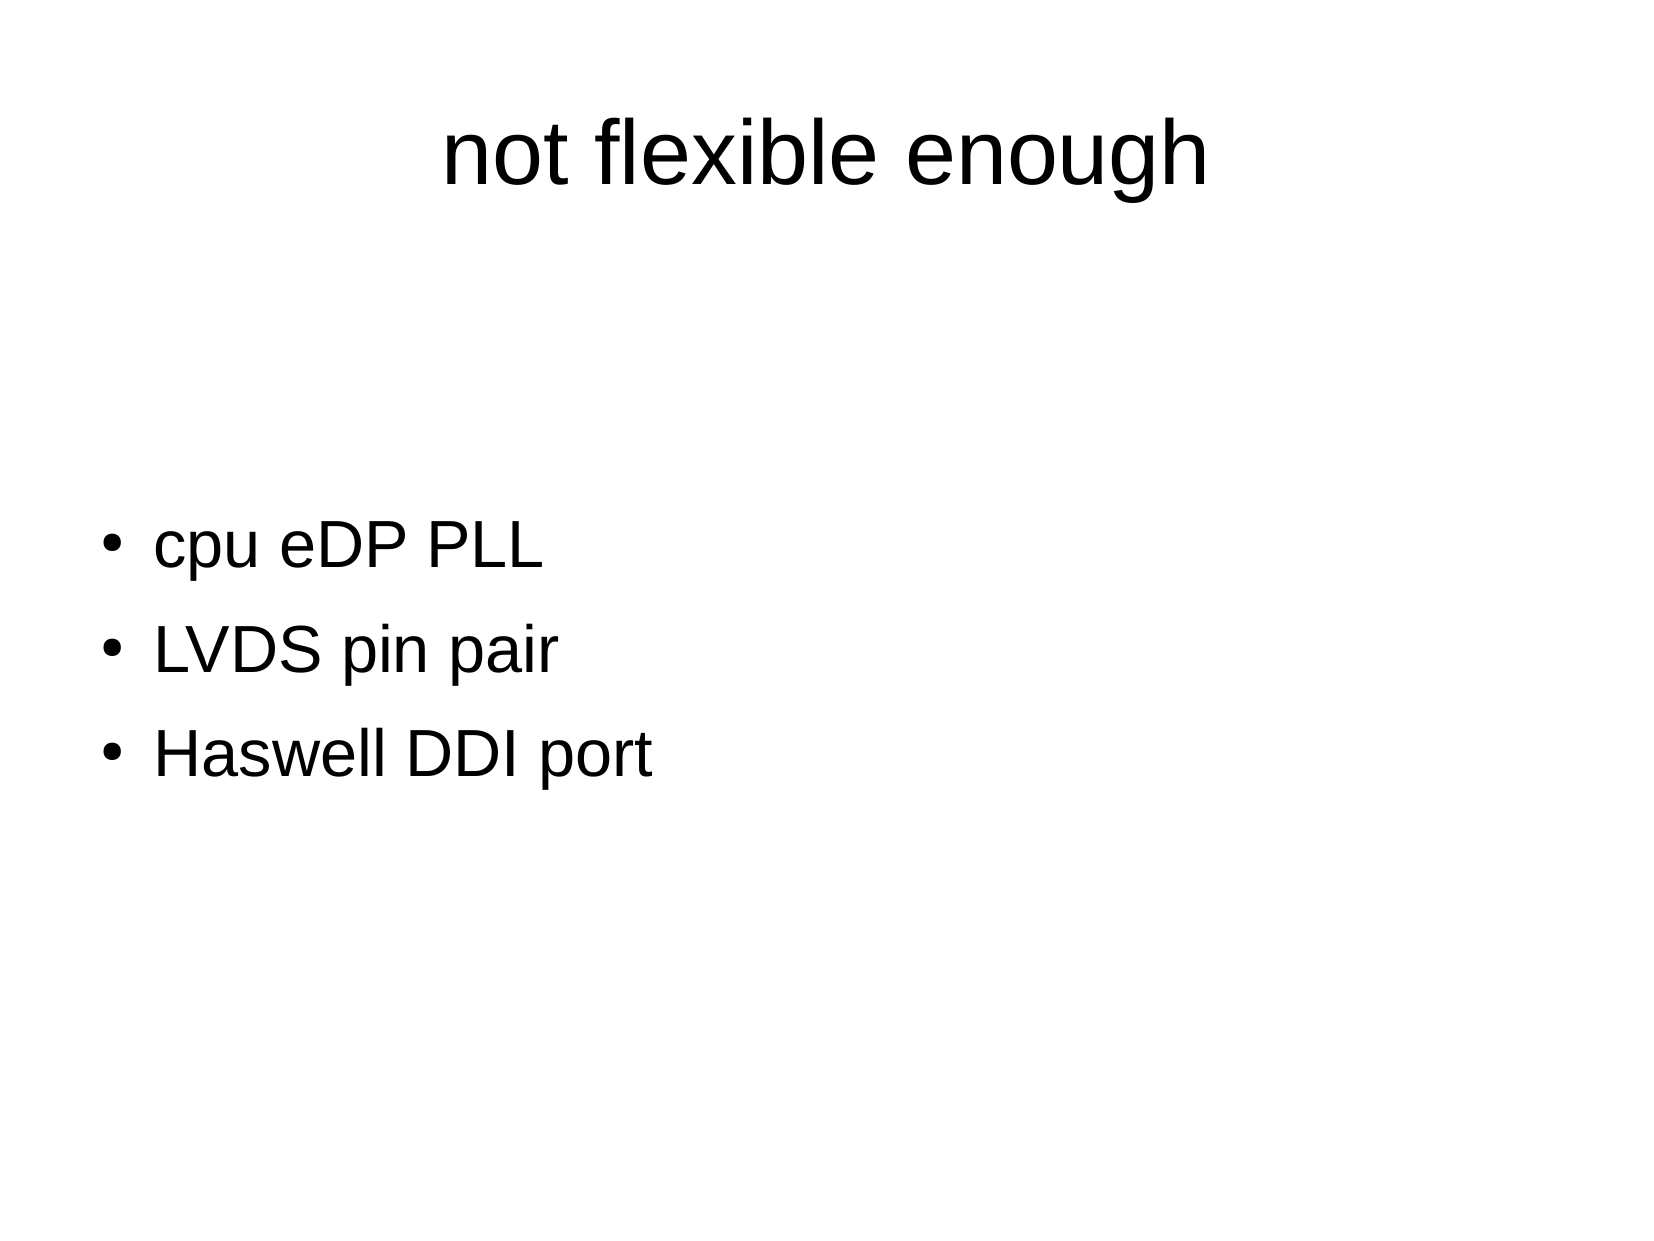

# not flexible enough
cpu eDP PLL
LVDS pin pair
Haswell DDI port